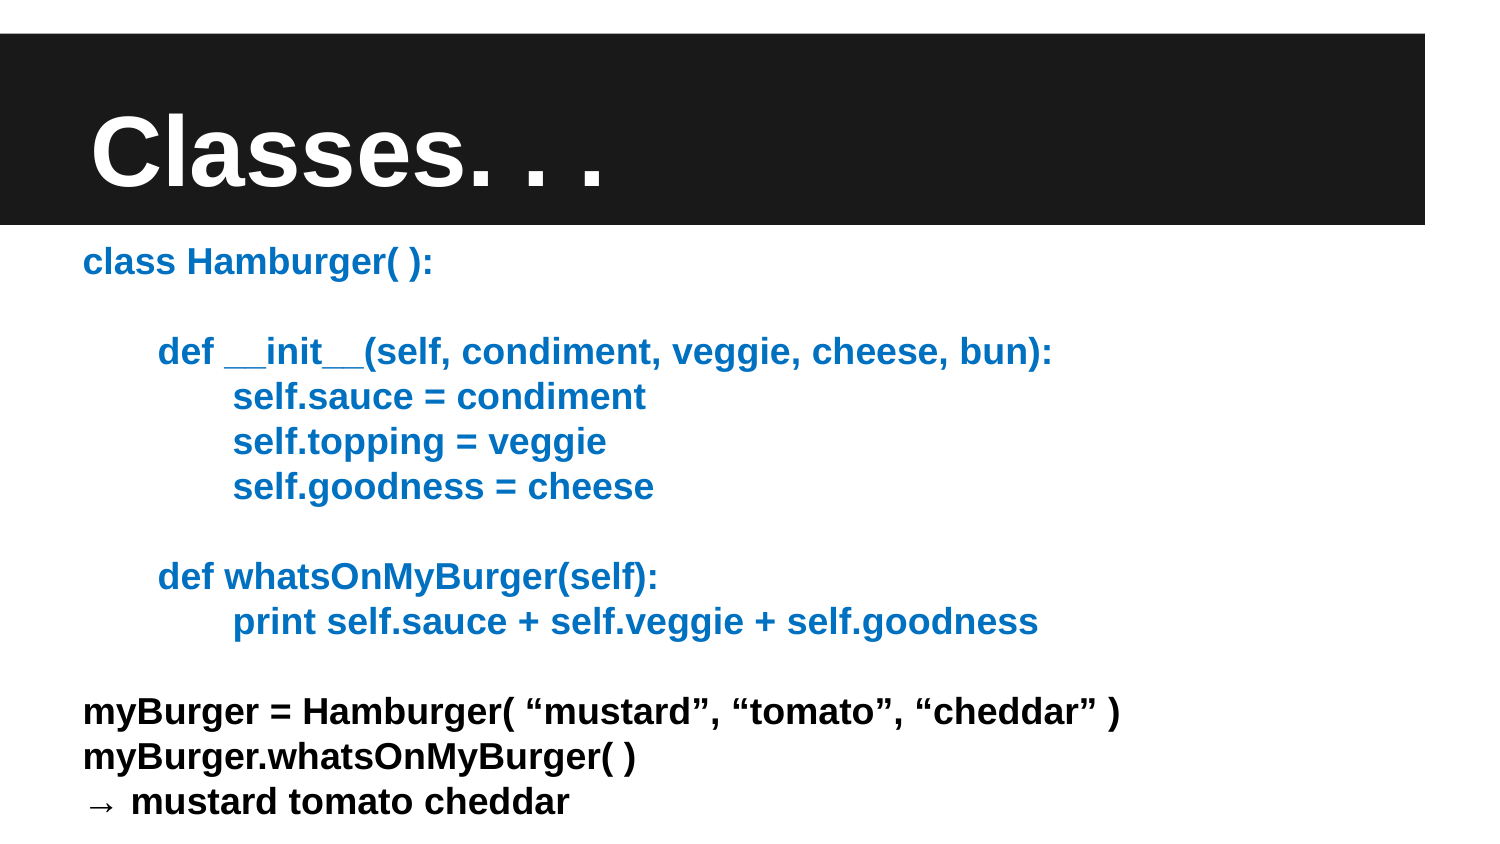

# Classes. . .
class Hamburger( ):
	def __init__(self, condiment, veggie, cheese, bun):
		self.sauce = condiment
		self.topping = veggie
		self.goodness = cheese
	def whatsOnMyBurger(self):
		print self.sauce + self.veggie + self.goodness
myBurger = Hamburger( “mustard”, “tomato”, “cheddar” )
myBurger.whatsOnMyBurger( )
→ mustard tomato cheddar